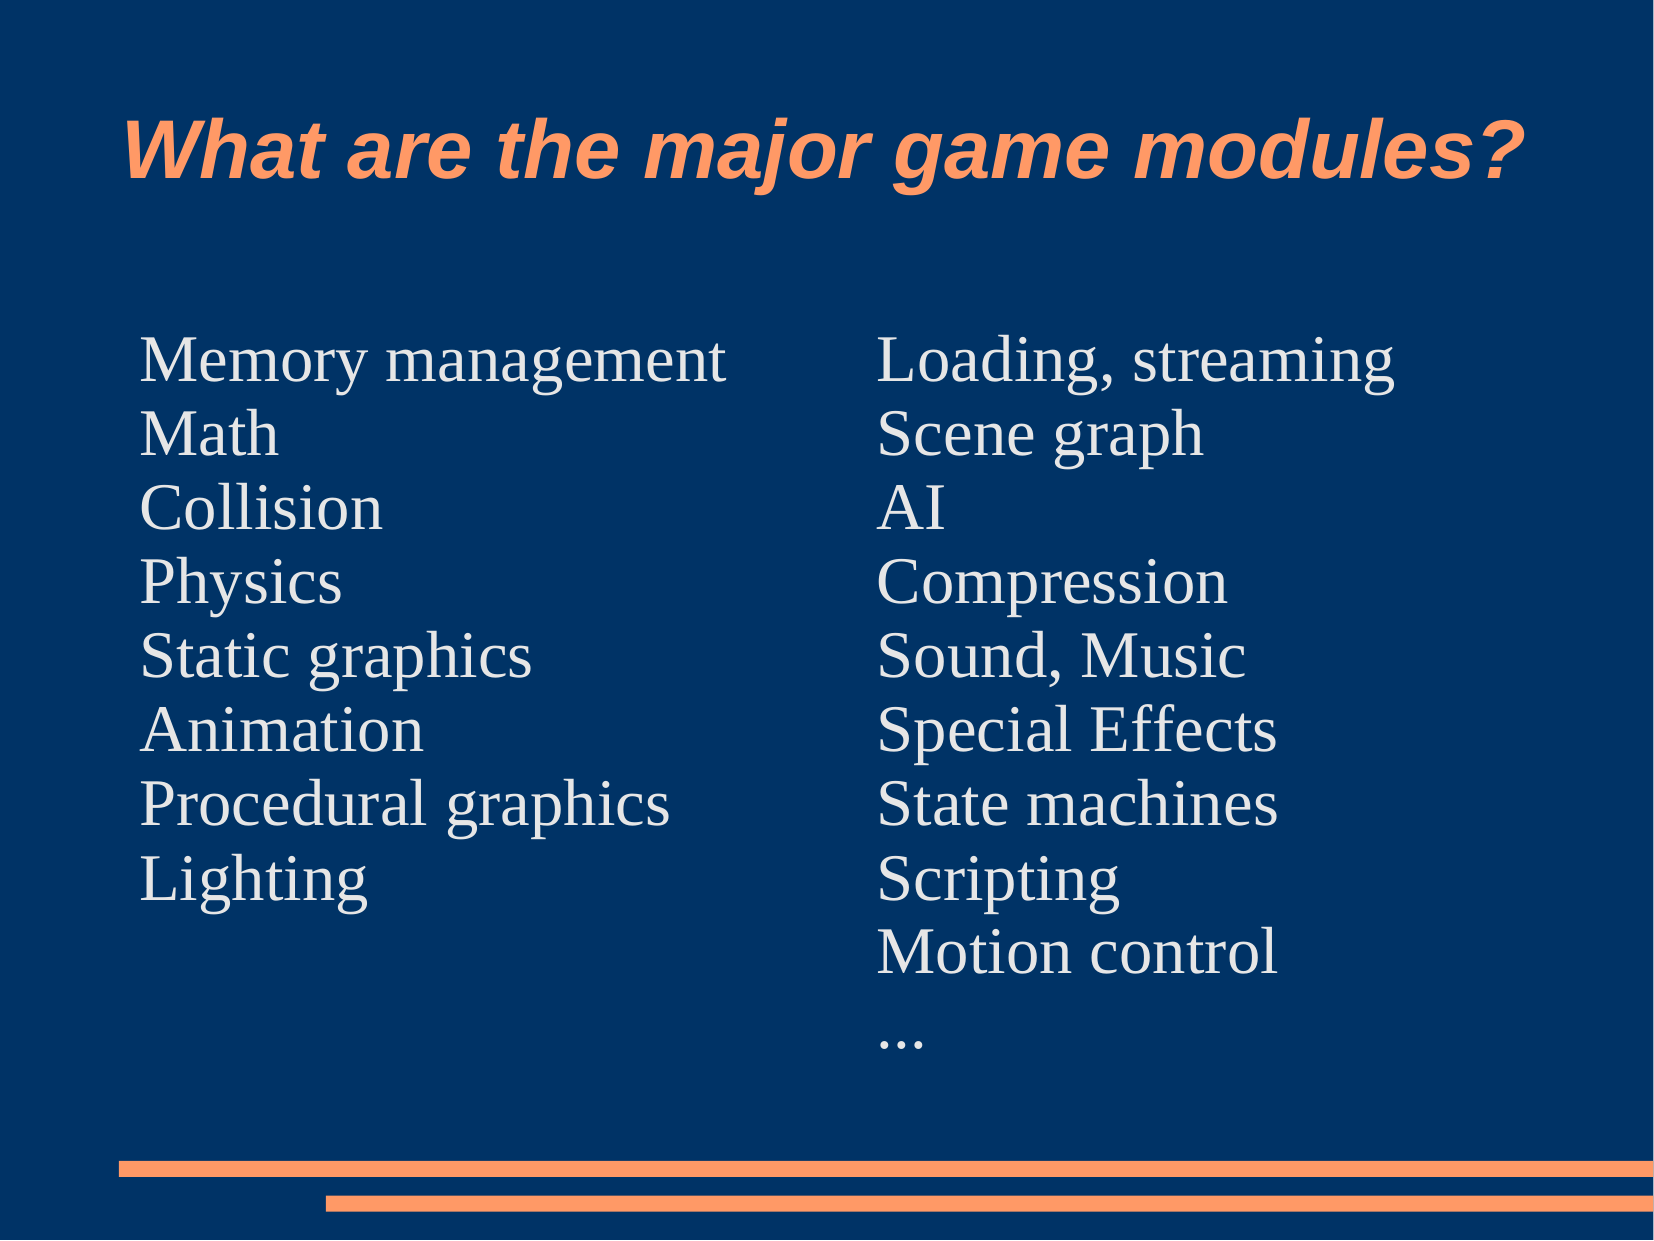

# What are the major game modules?
Memory management
Math
Collision
Physics
Static graphics
Animation
Procedural graphics
Lighting
Loading, streaming
Scene graph
AI
Compression
Sound, Music
Special Effects
State machines
Scripting
Motion control
...